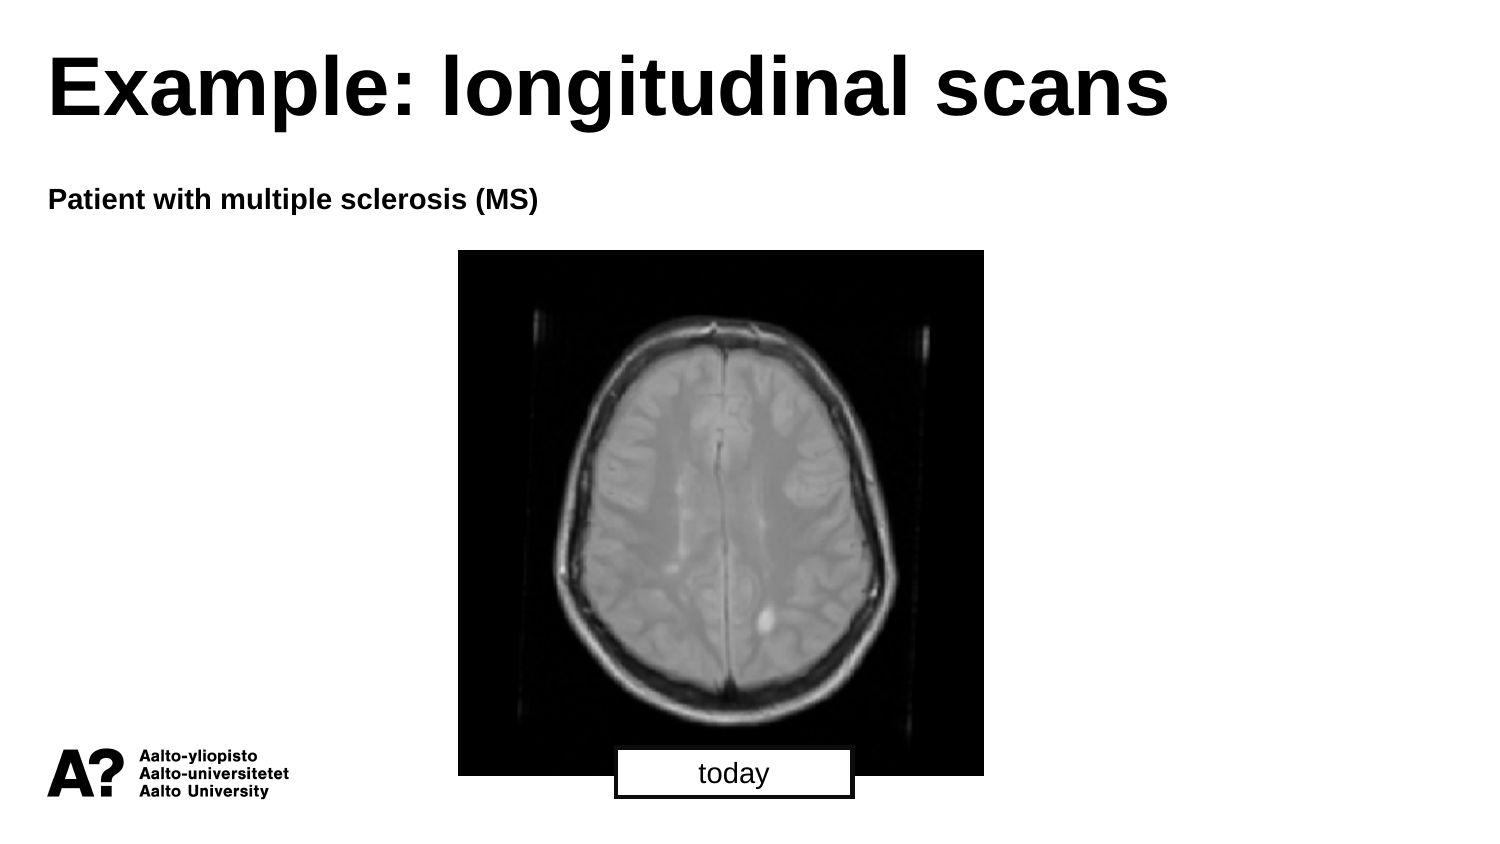

# Example: longitudinal scans
Patient with multiple sclerosis (MS)
today